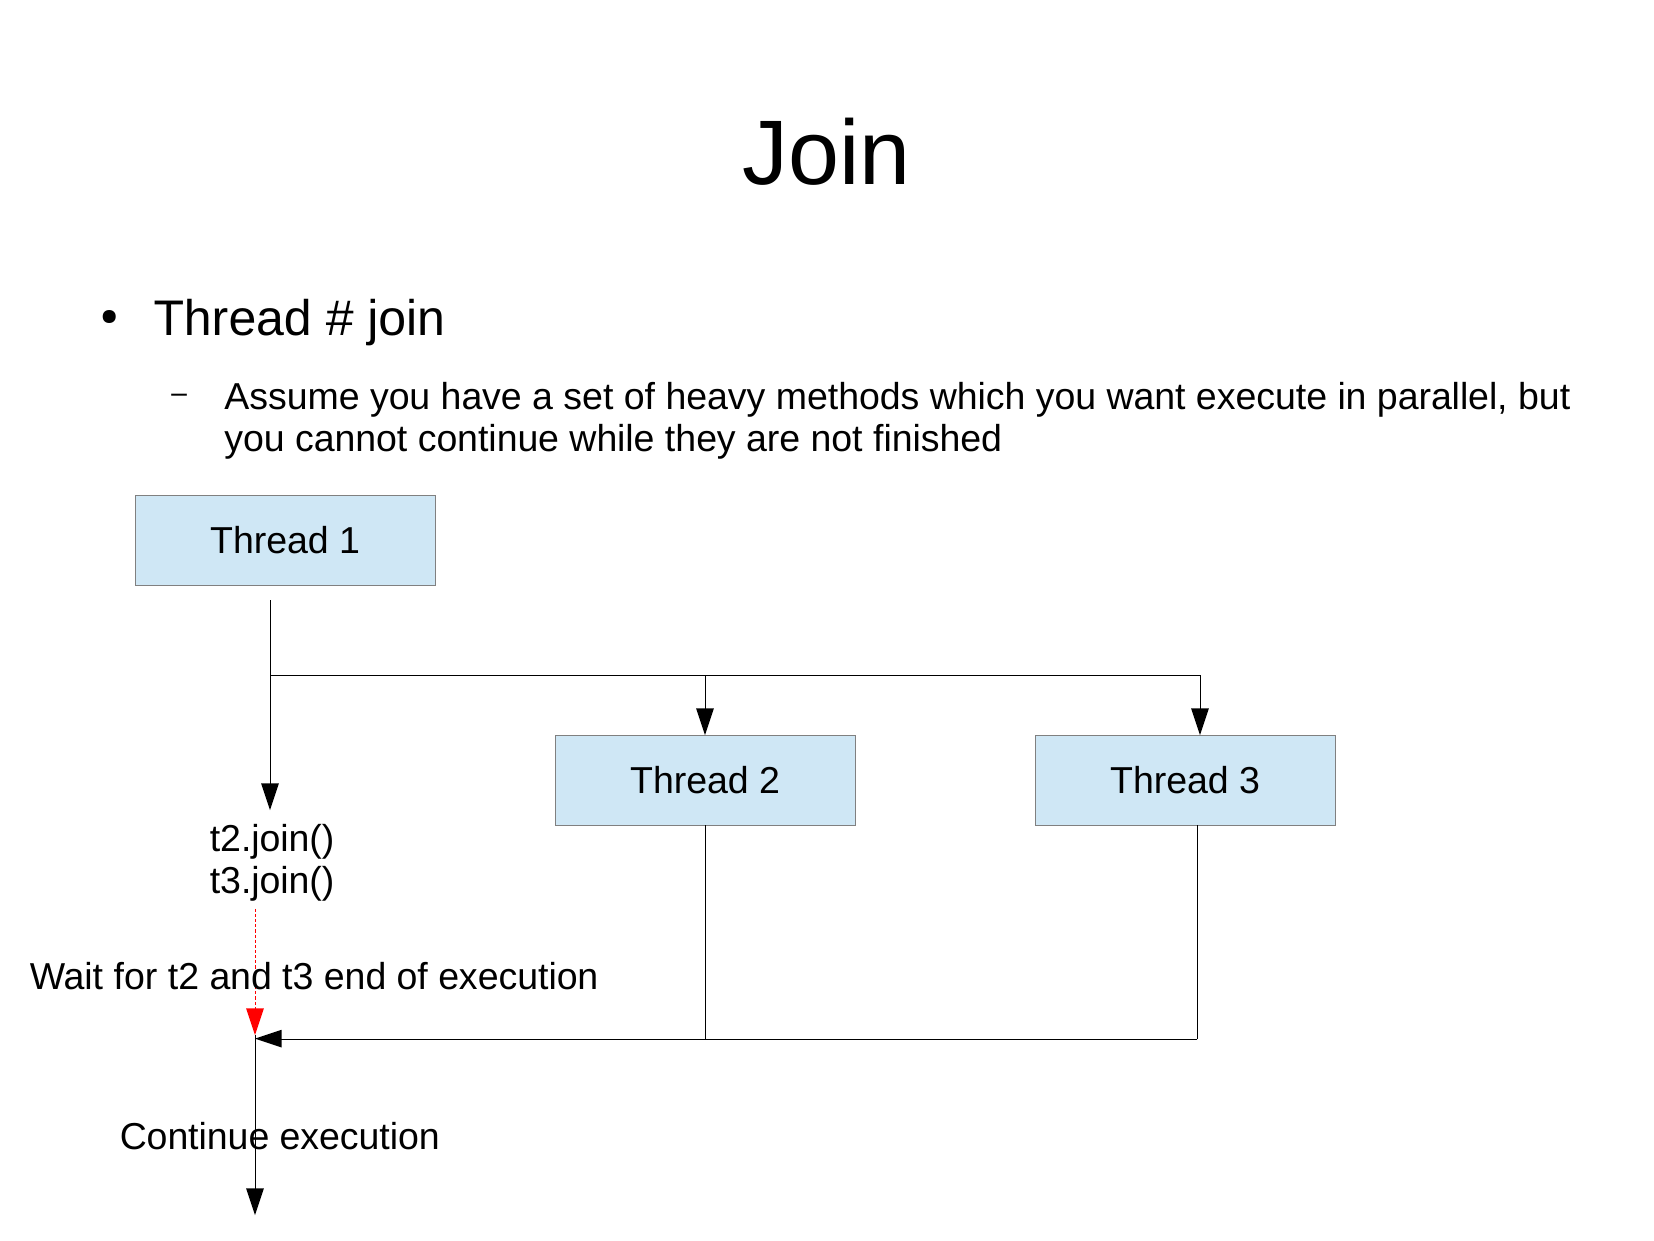

# Join
Thread # join
Assume you have a set of heavy methods which you want execute in parallel, but you cannot continue while they are not finished
Thread 1
Thread 2
Thread 3
t2.join()
t3.join()
Wait for t2 and t3 end of execution
Continue execution